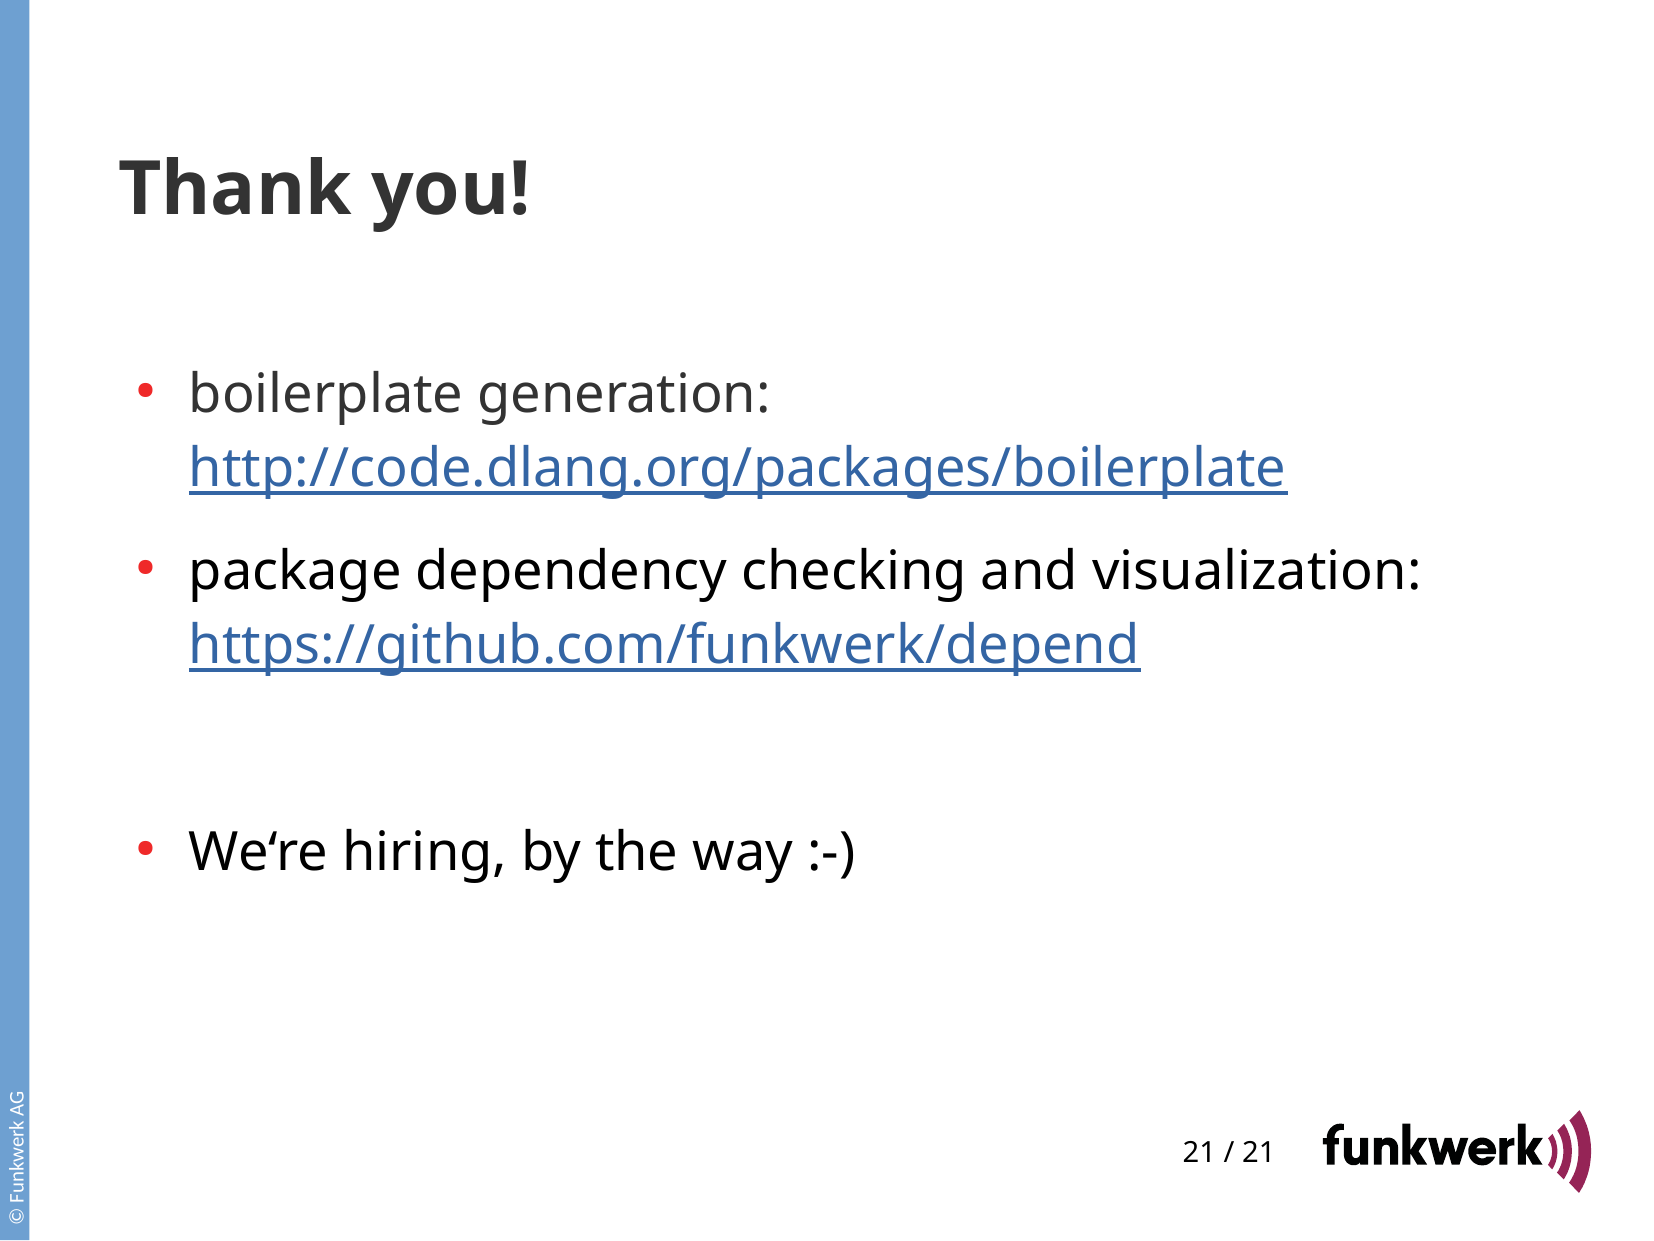

# Thank you!
boilerplate generation:
http://code.dlang.org/packages/boilerplate
package dependency checking and visualization:
https://github.com/funkwerk/depend
We‘re hiring, by the way :-)
21